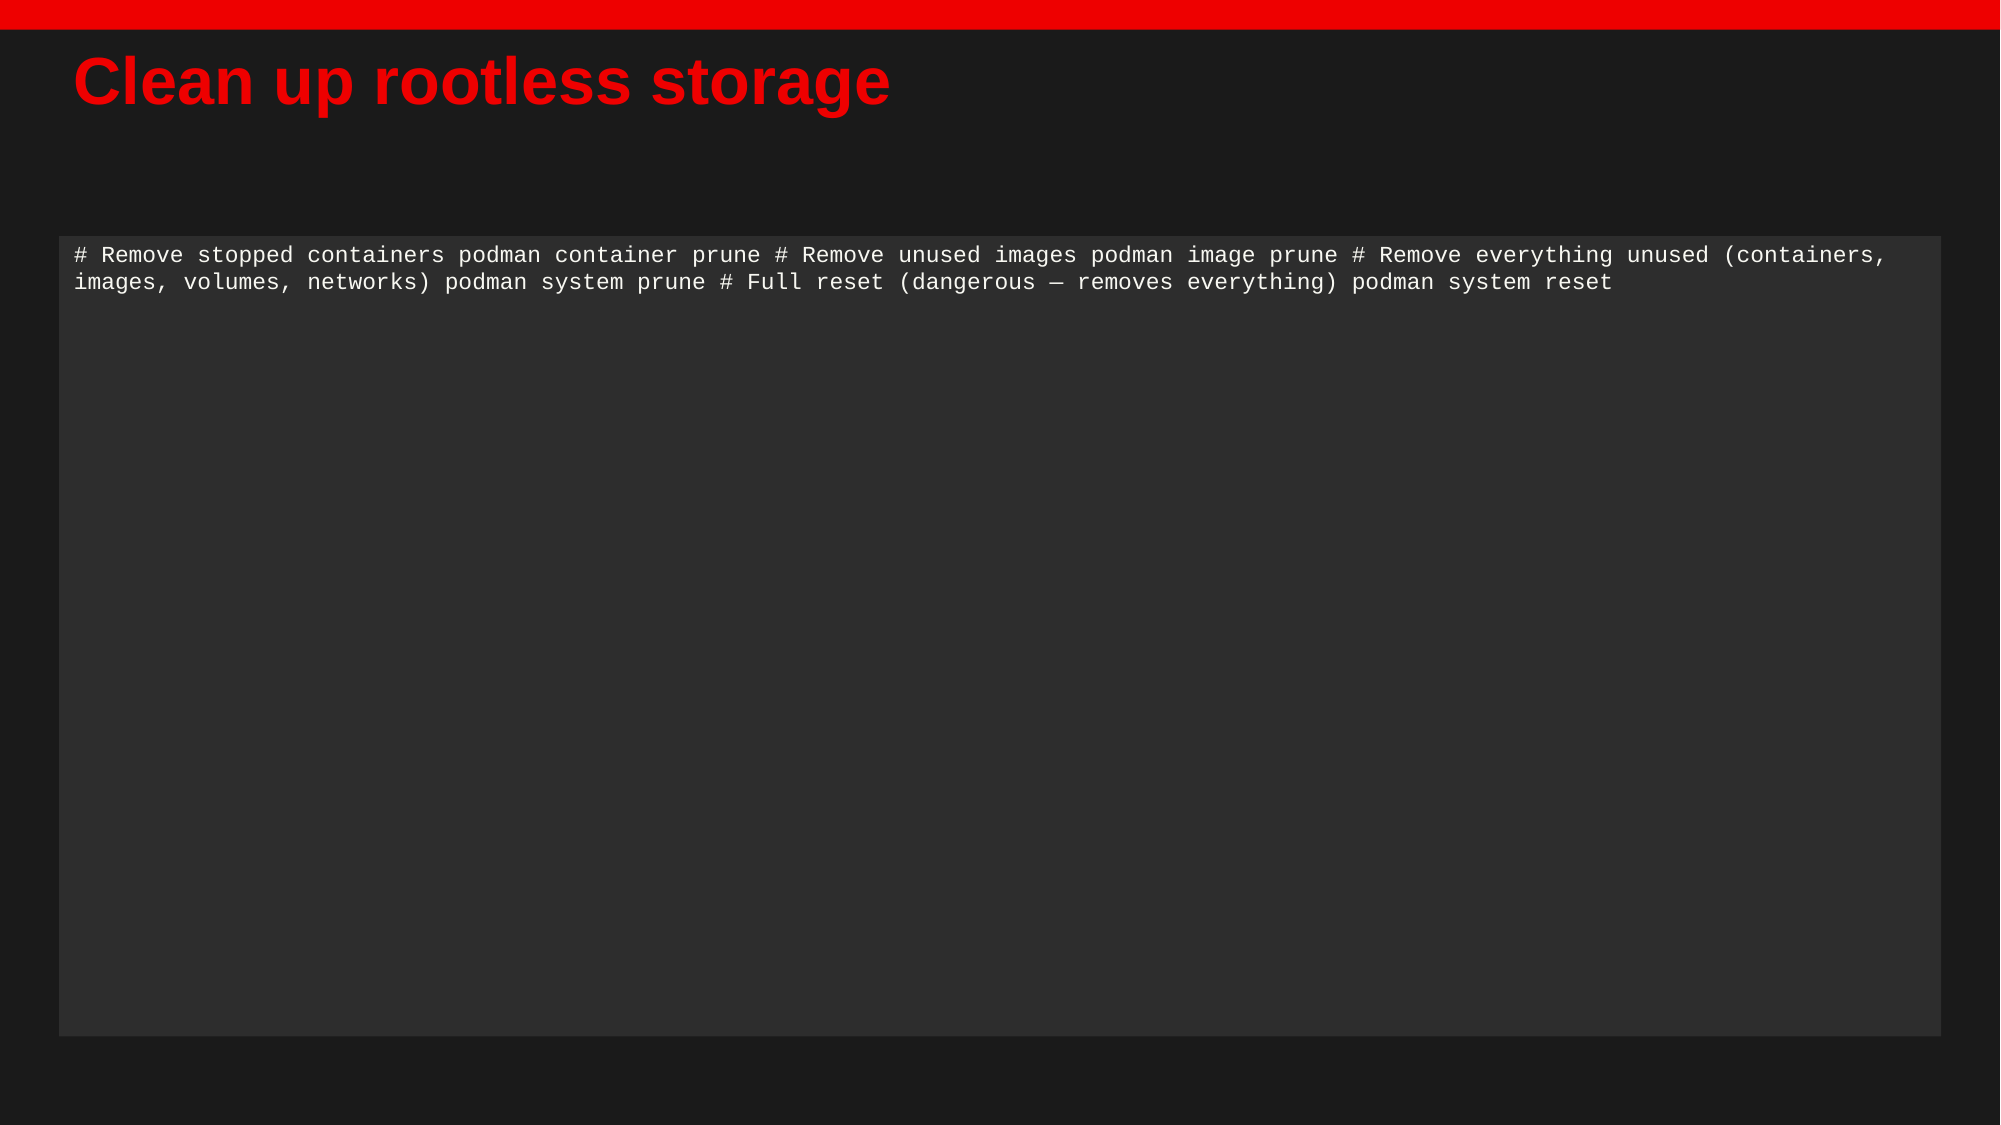

Clean up rootless storage
# Remove stopped containers podman container prune # Remove unused images podman image prune # Remove everything unused (containers, images, volumes, networks) podman system prune # Full reset (dangerous — removes everything) podman system reset